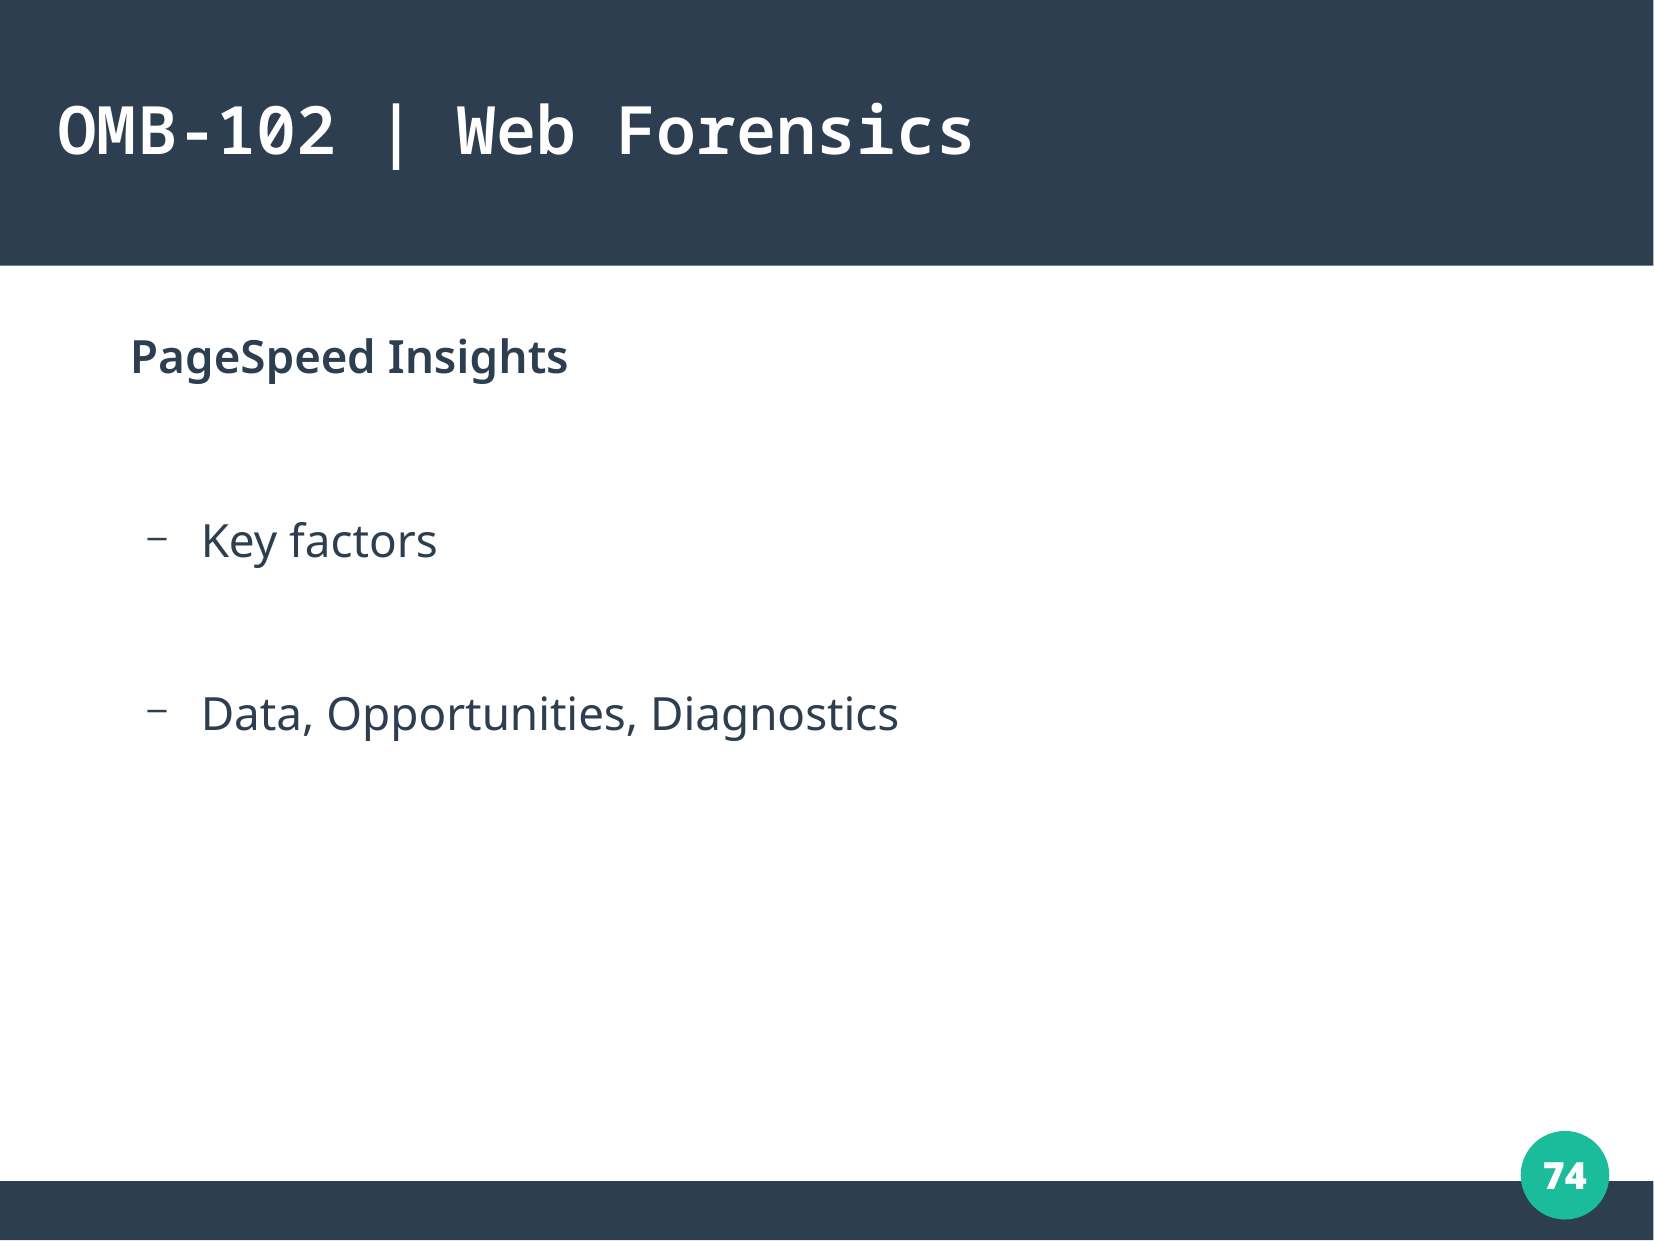

OMB-102 | Web Forensics
# PageSpeed Insights
Key factors
Data, Opportunities, Diagnostics
74